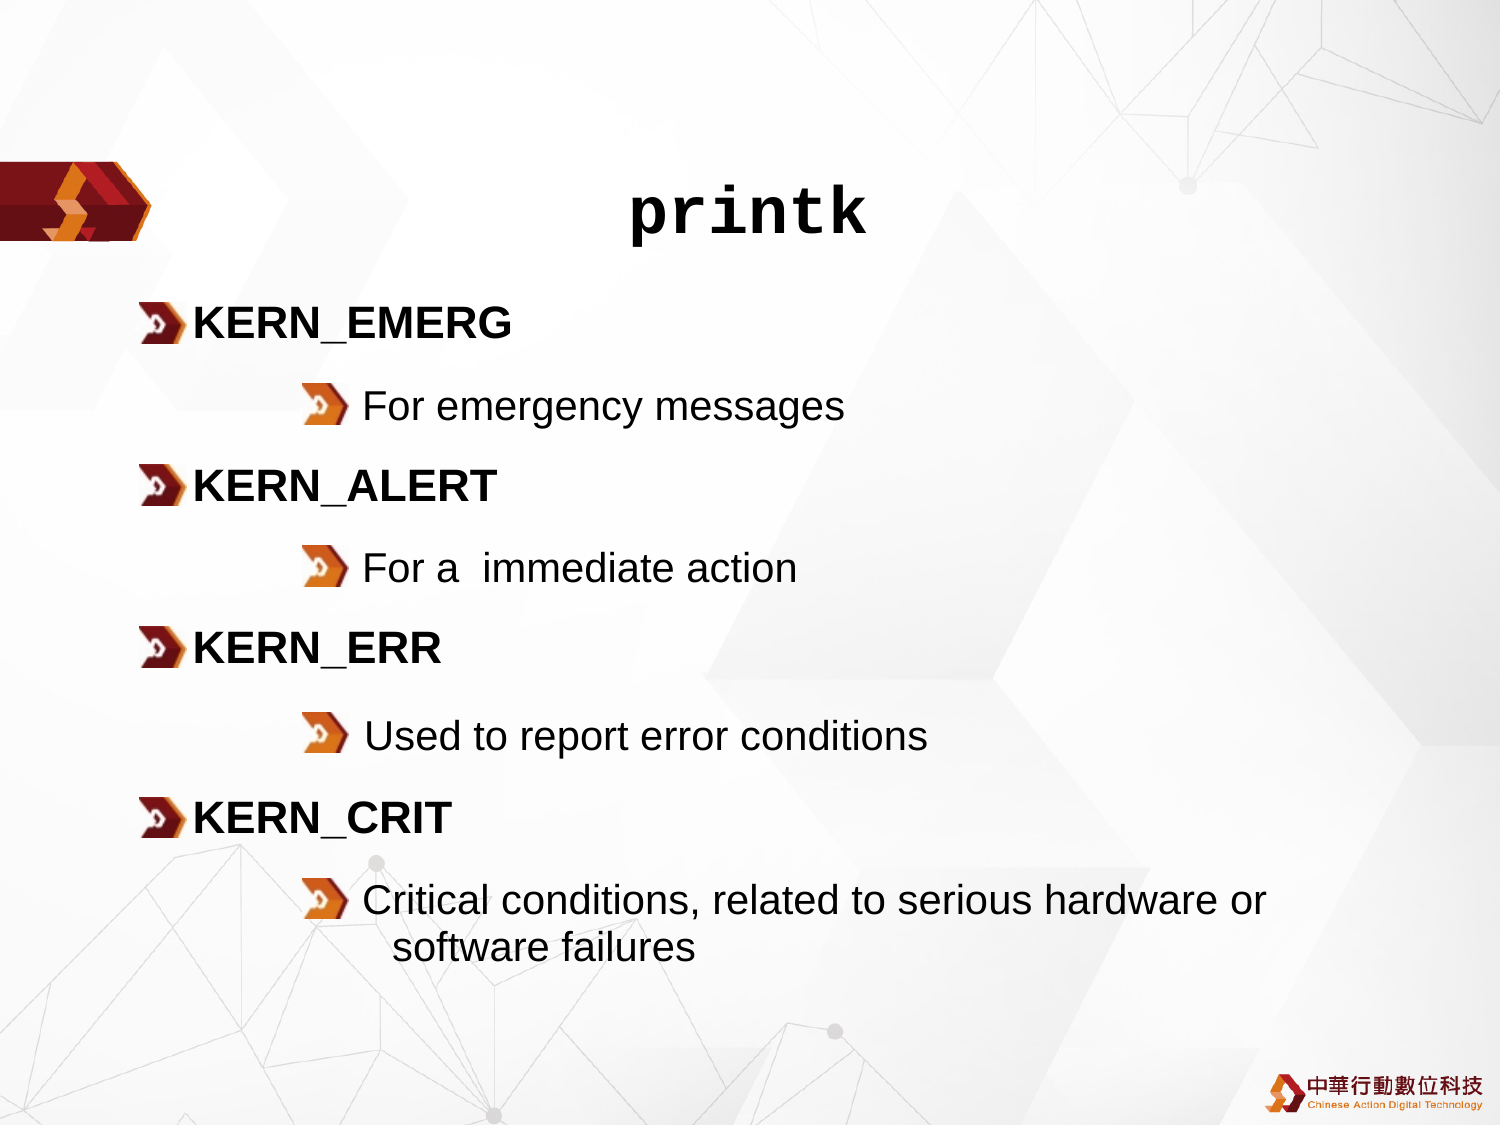

printk
# KERN_EMERG
 For emergency messages
KERN_ALERT
 For a immediate action
KERN_ERR
 Used to report error conditions
KERN_CRIT
 Critical conditions, related to serious hardware or software failures